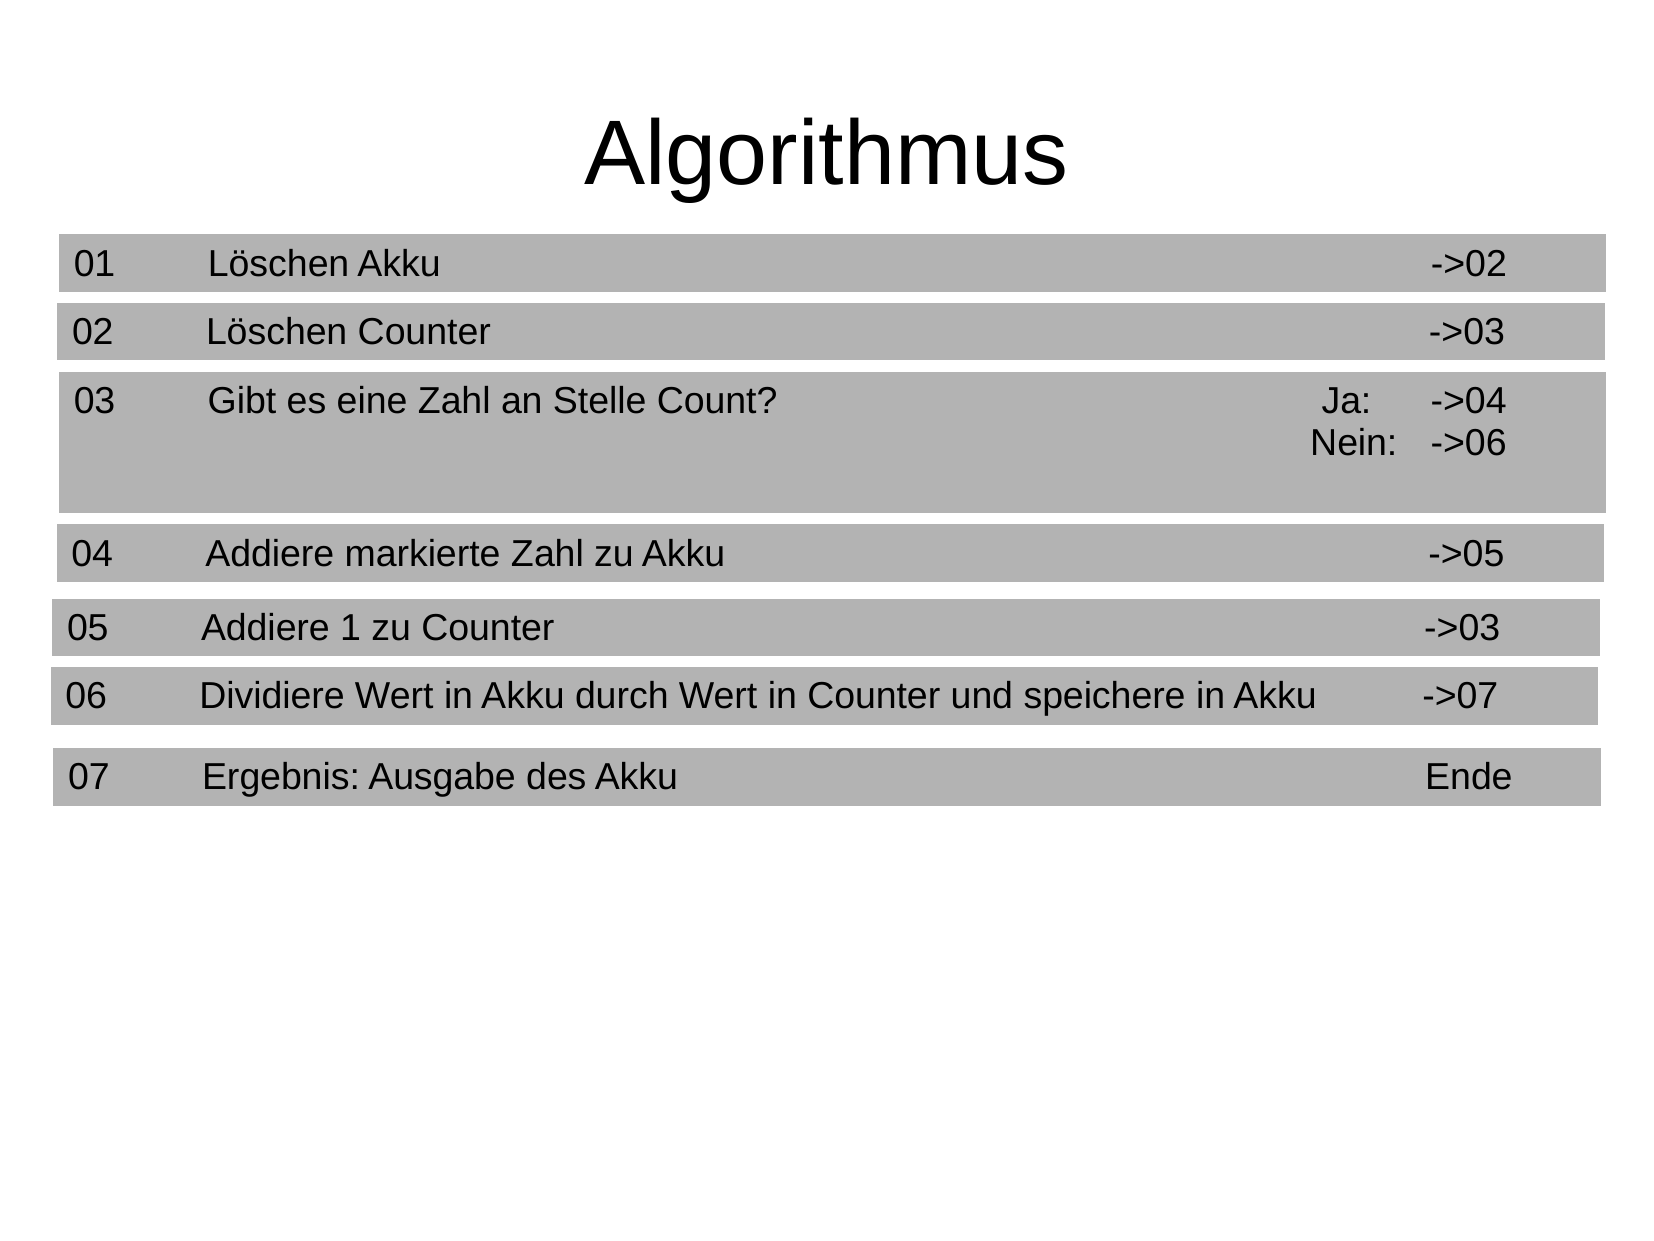

# Algorithmus
| 01 | Löschen Akku | ->02 |
| --- | --- | --- |
| 02 | Löschen Counter | ->03 |
| --- | --- | --- |
| 03 | Gibt es eine Zahl an Stelle Count? Ja: Nein: | ->04 ->06 |
| --- | --- | --- |
| 04 | Addiere markierte Zahl zu Akku | ->05 |
| --- | --- | --- |
| 05 | Addiere 1 zu Counter | ->03 |
| --- | --- | --- |
| 06 | Dividiere Wert in Akku durch Wert in Counter und speichere in Akku | ->07 |
| --- | --- | --- |
| 07 | Ergebnis: Ausgabe des Akku | Ende |
| --- | --- | --- |